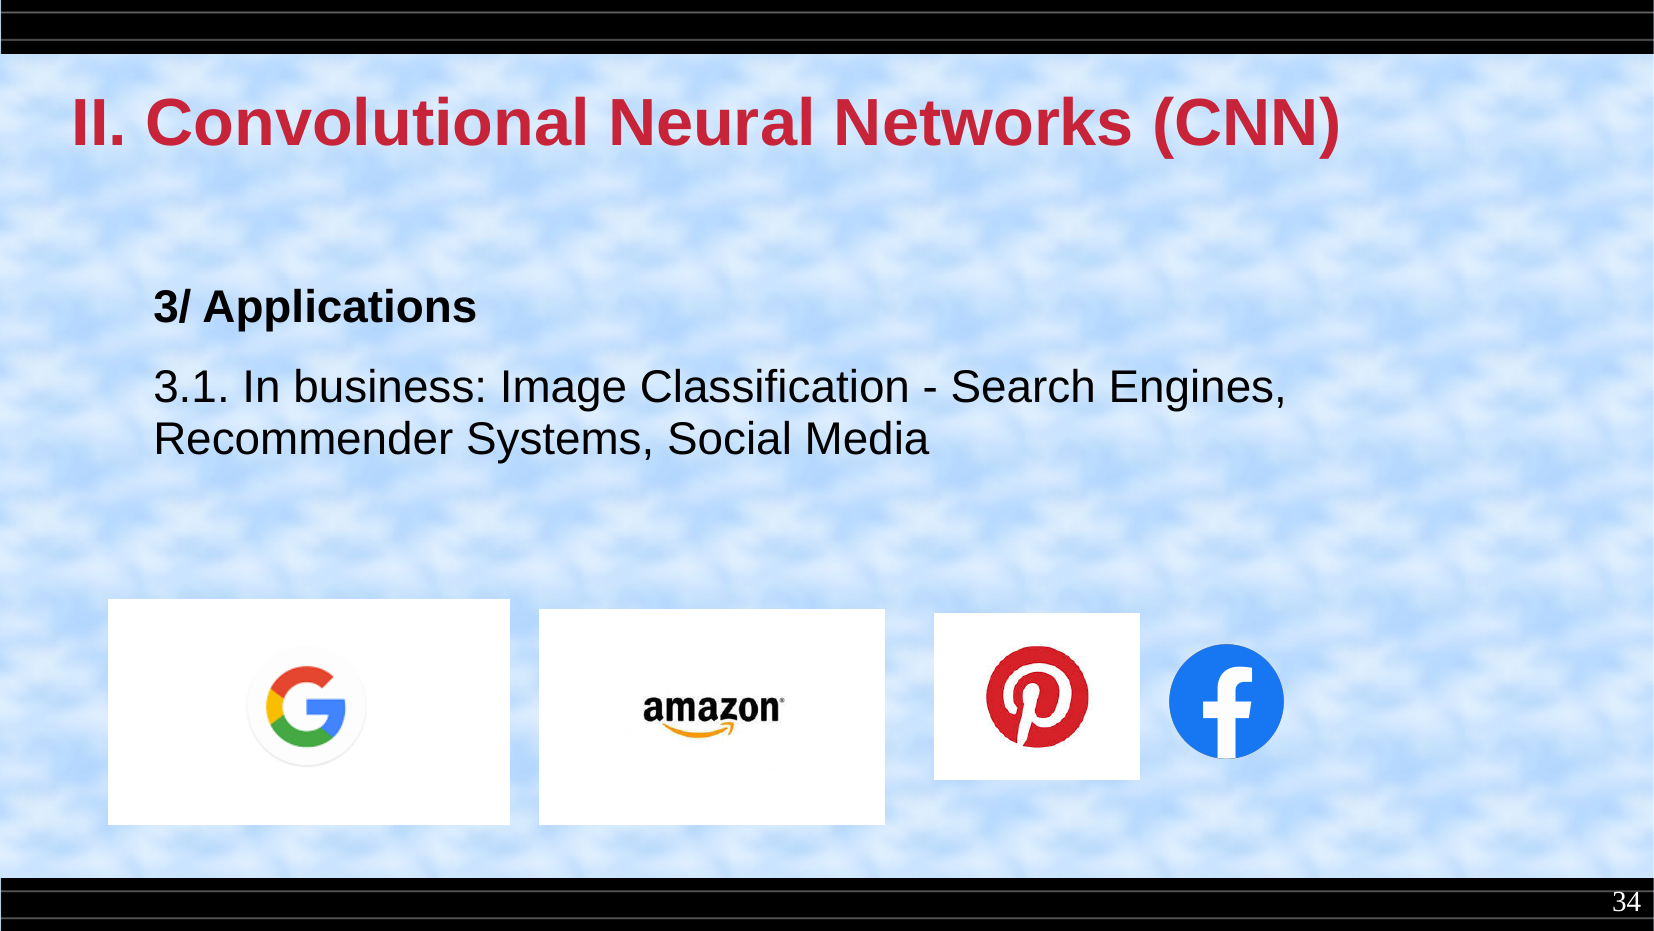

# II. Convolutional Neural Networks (CNN)
3/ Applications
3.1. In business: Image Classification - Search Engines, Recommender Systems, Social Media